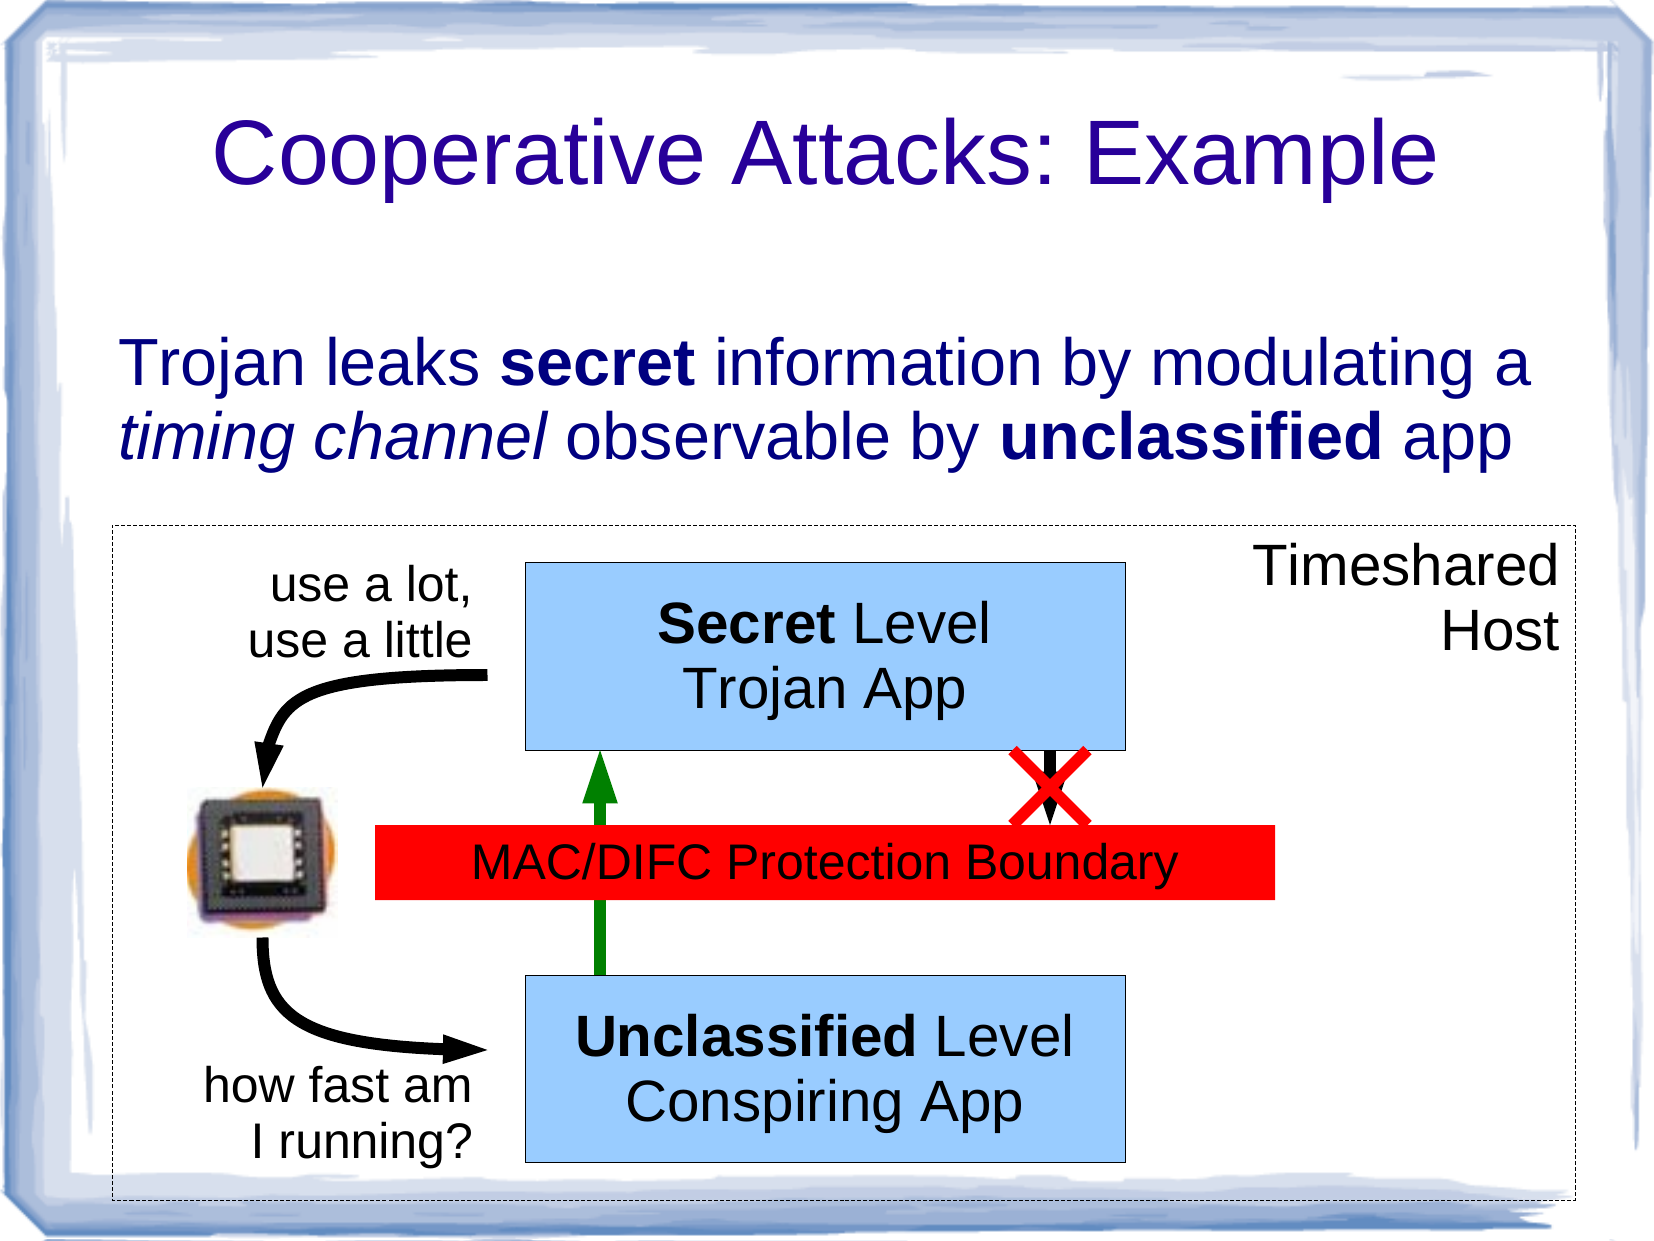

# Cooperative Attacks: Example
Trojan leaks secret information by modulating a
timing channel observable by unclassified app
Timeshared
Host
use a lot,
use a little
Secret Level
Trojan App
MAC/DIFC Protection Boundary
how fast am
I running?
Unclassified Level
Conspiring App